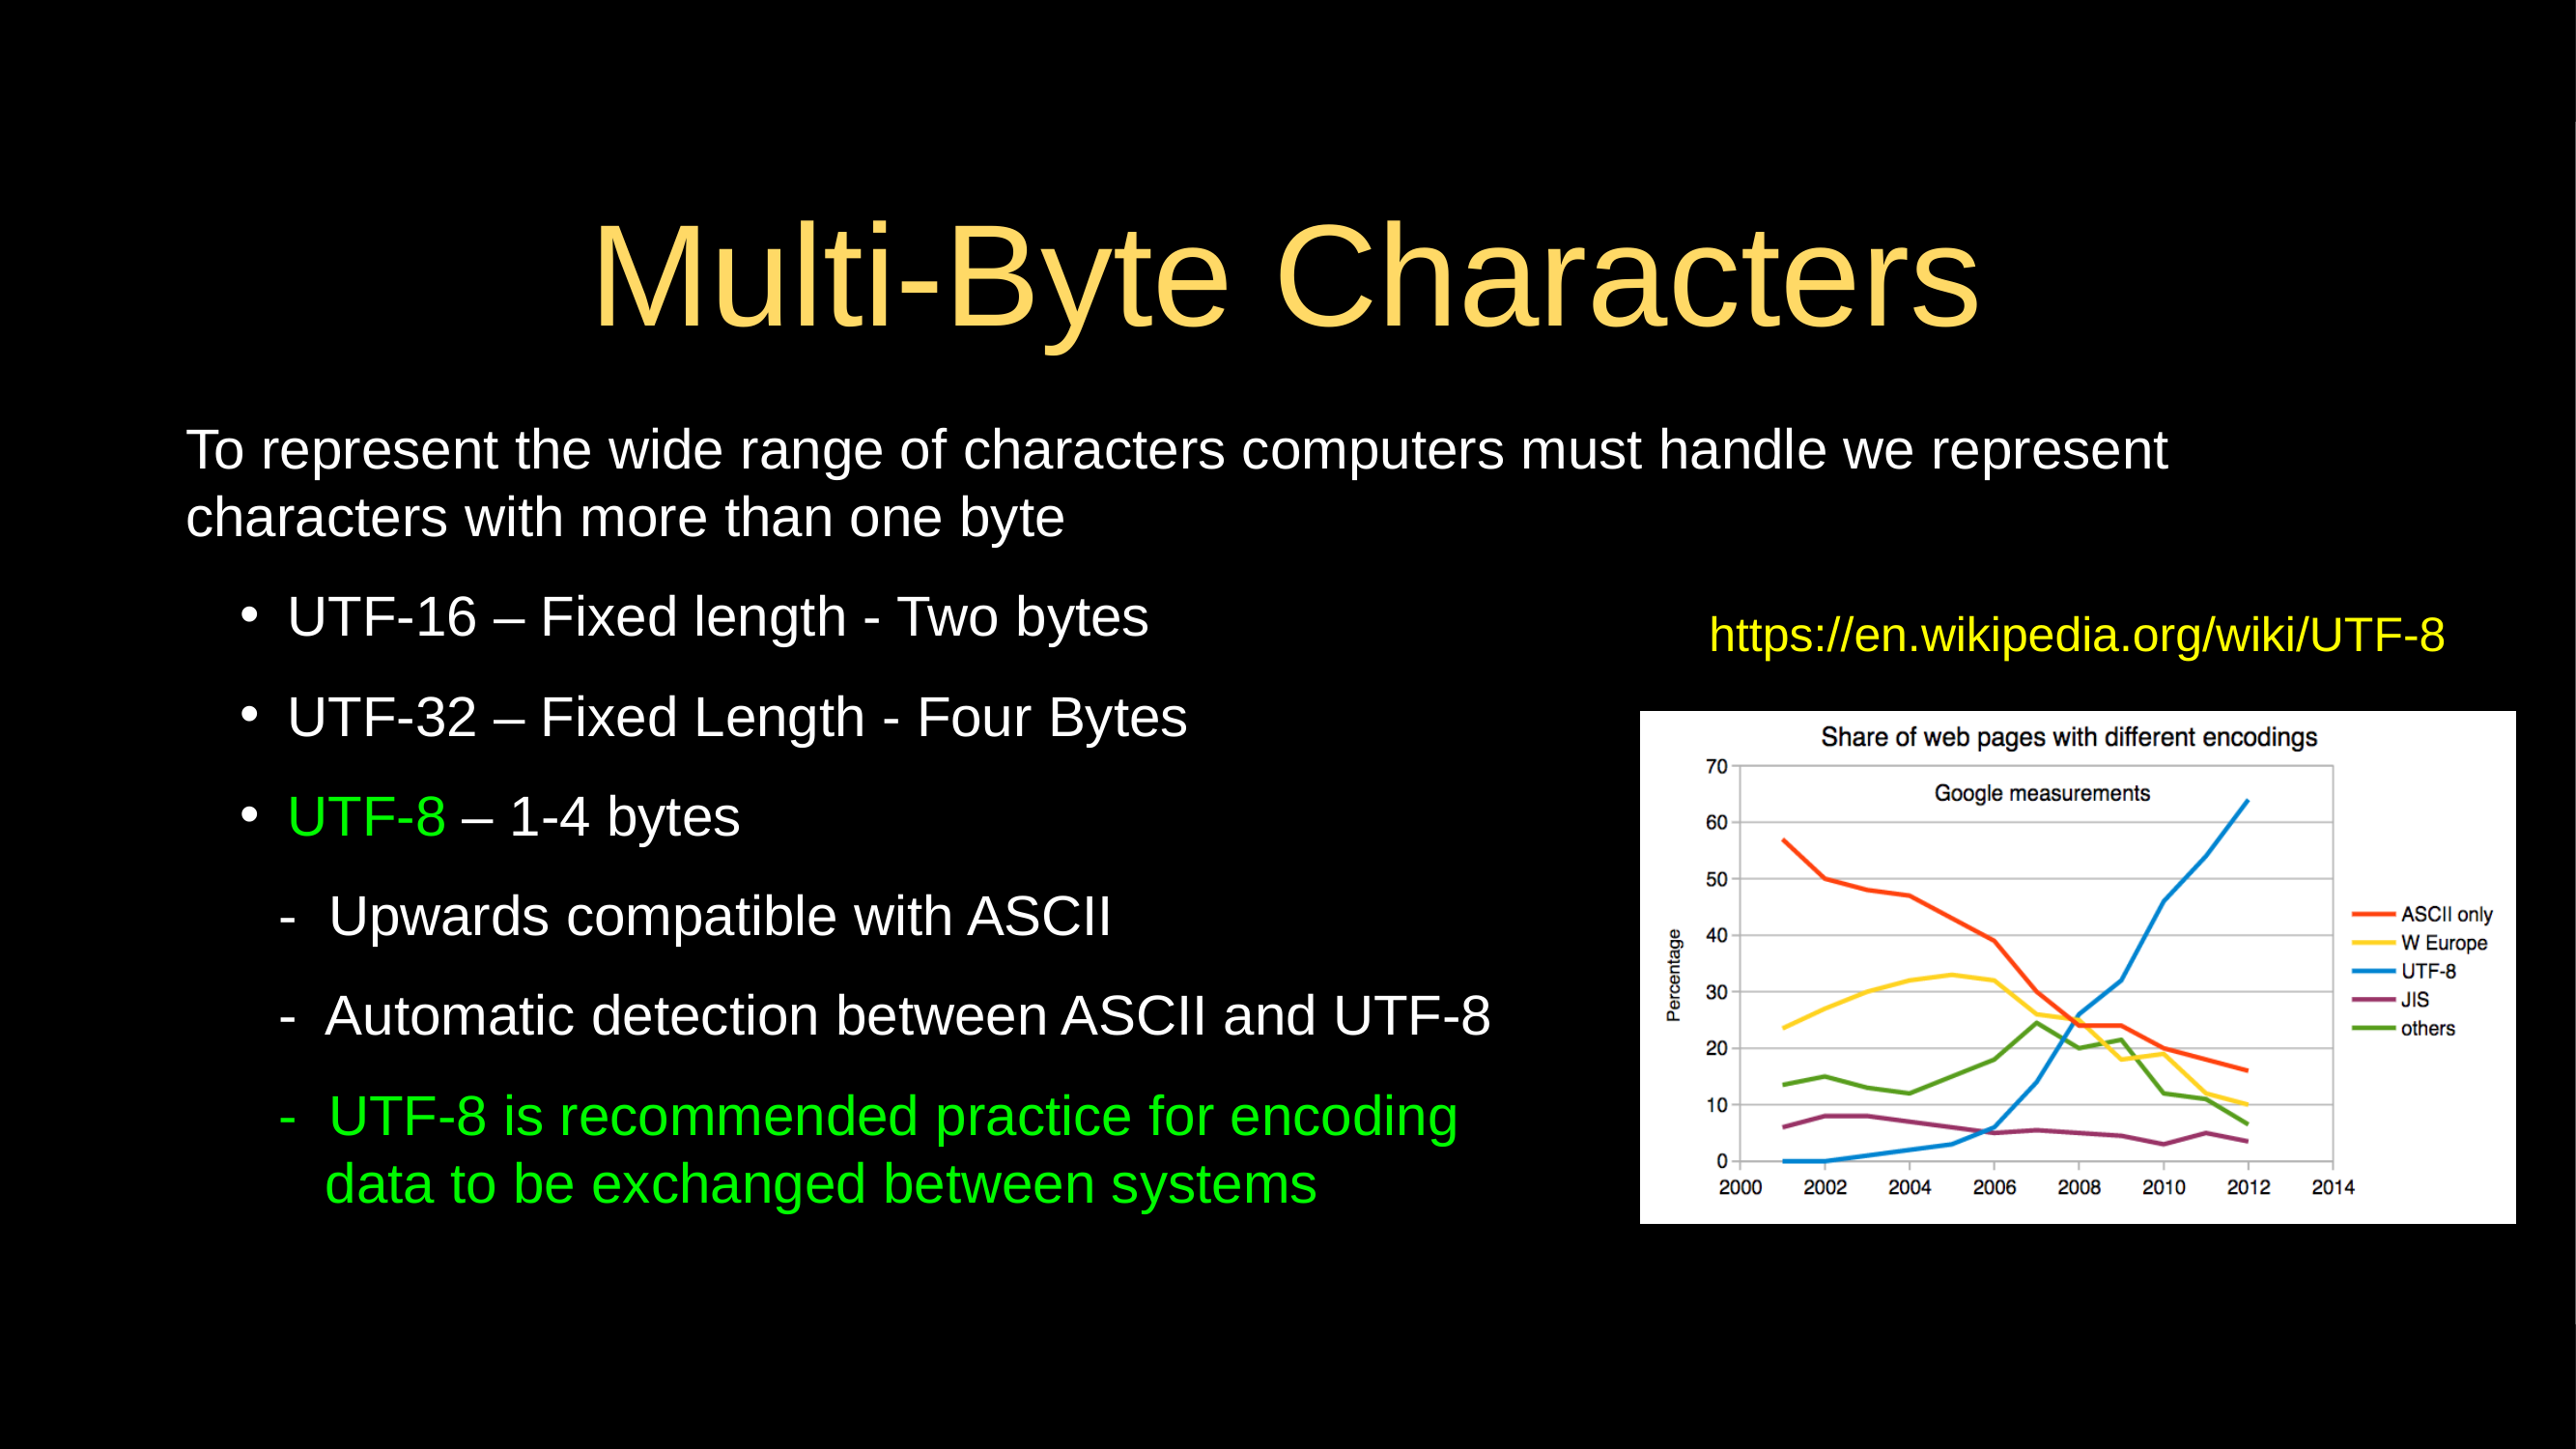

# Multi-Byte Characters
To represent the wide range of characters computers must handle we represent characters with more than one byte
UTF-16 – Fixed length - Two bytes
UTF-32 – Fixed Length - Four Bytes
UTF-8 – 1-4 bytes
- Upwards compatible with ASCII
- Automatic detection between ASCII and UTF-8
- UTF-8 is recommended practice for encoding
 data to be exchanged between systems
https://en.wikipedia.org/wiki/UTF-8